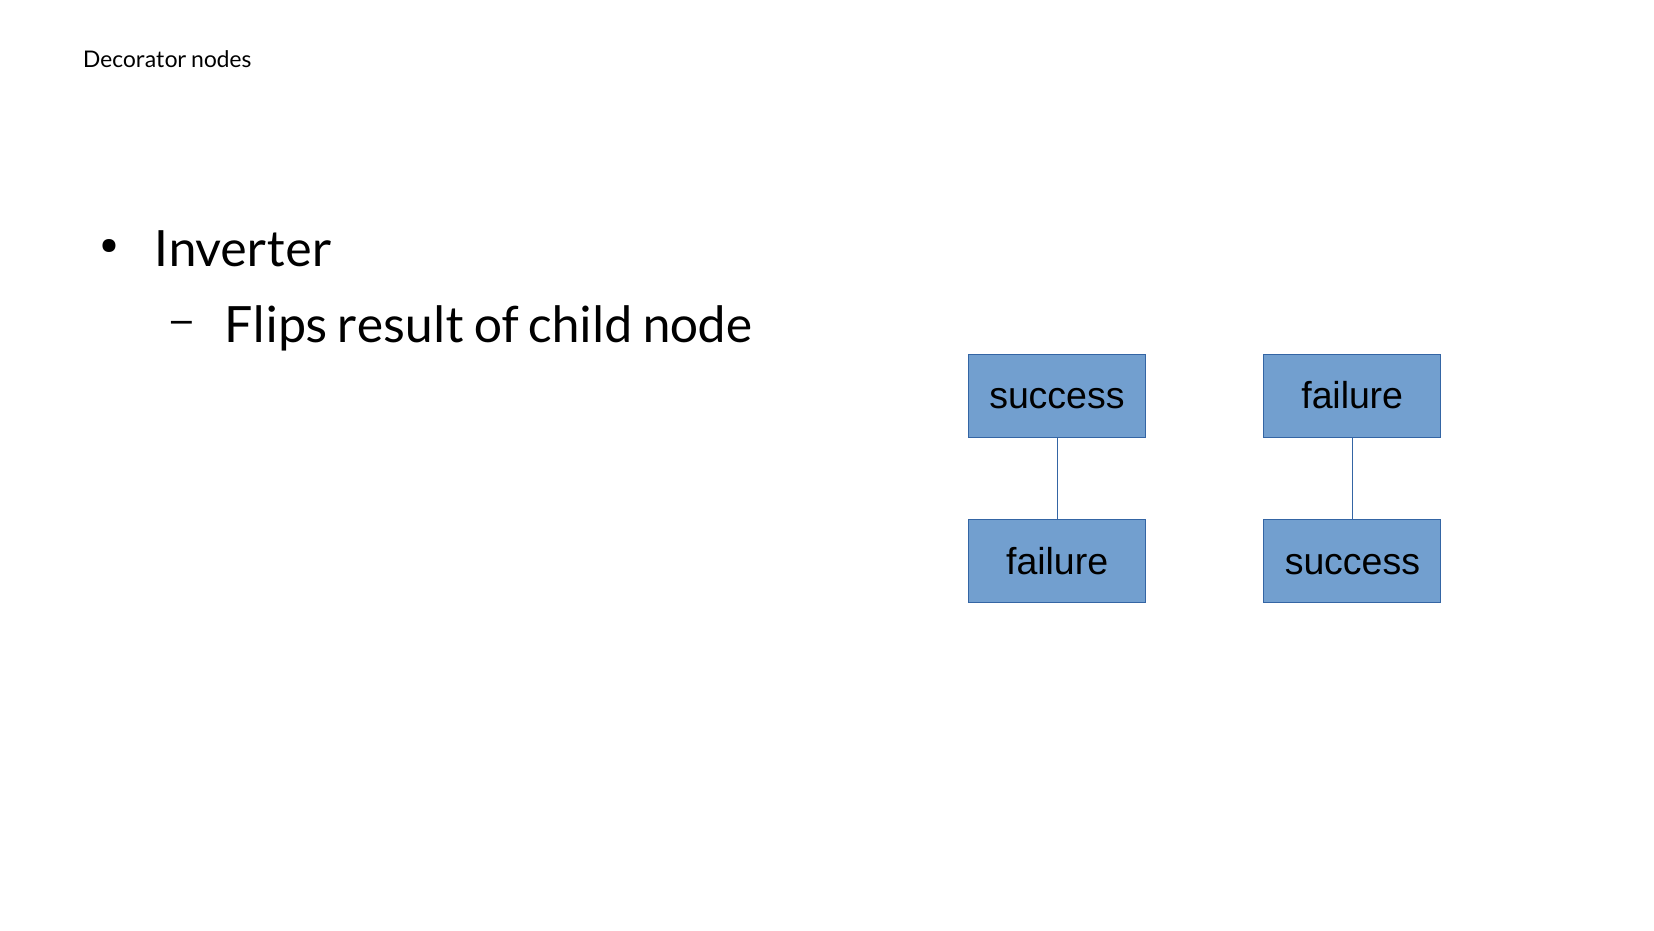

# Decorator nodes
Inverter
Flips result of child node
success
failure
failure
success